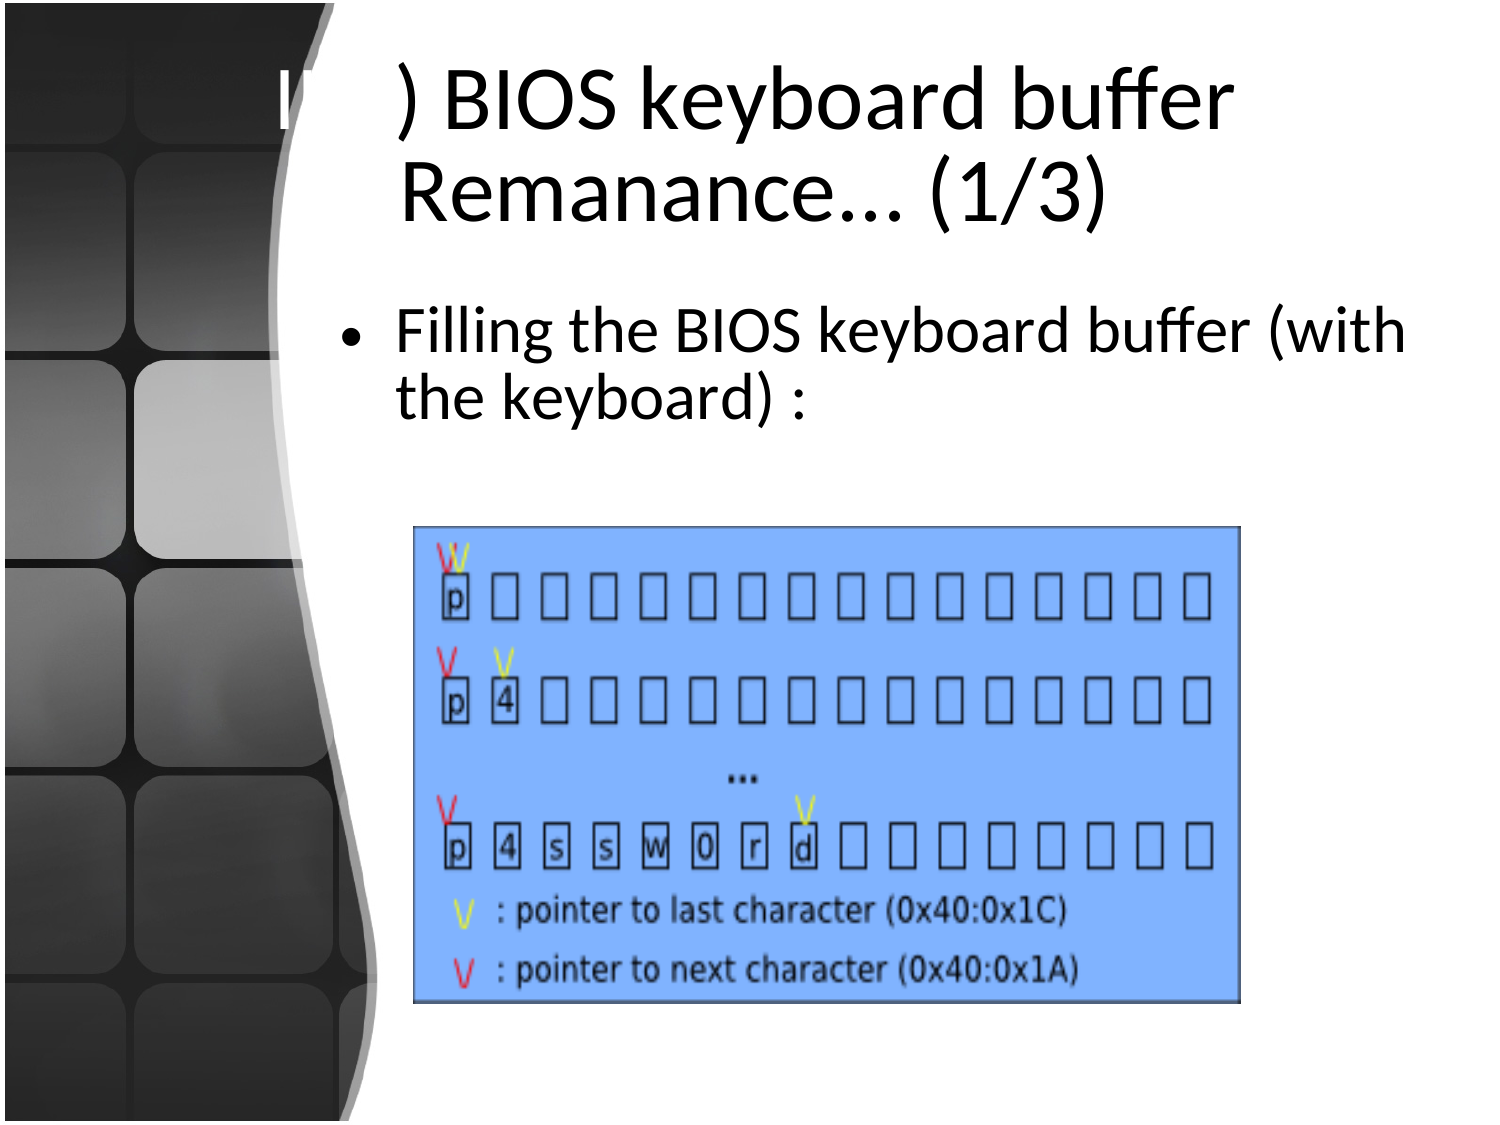

# II-4) BIOS keyboard buffer Remanance... (1/3)
Filling the BIOS keyboard buffer (with the keyboard) :